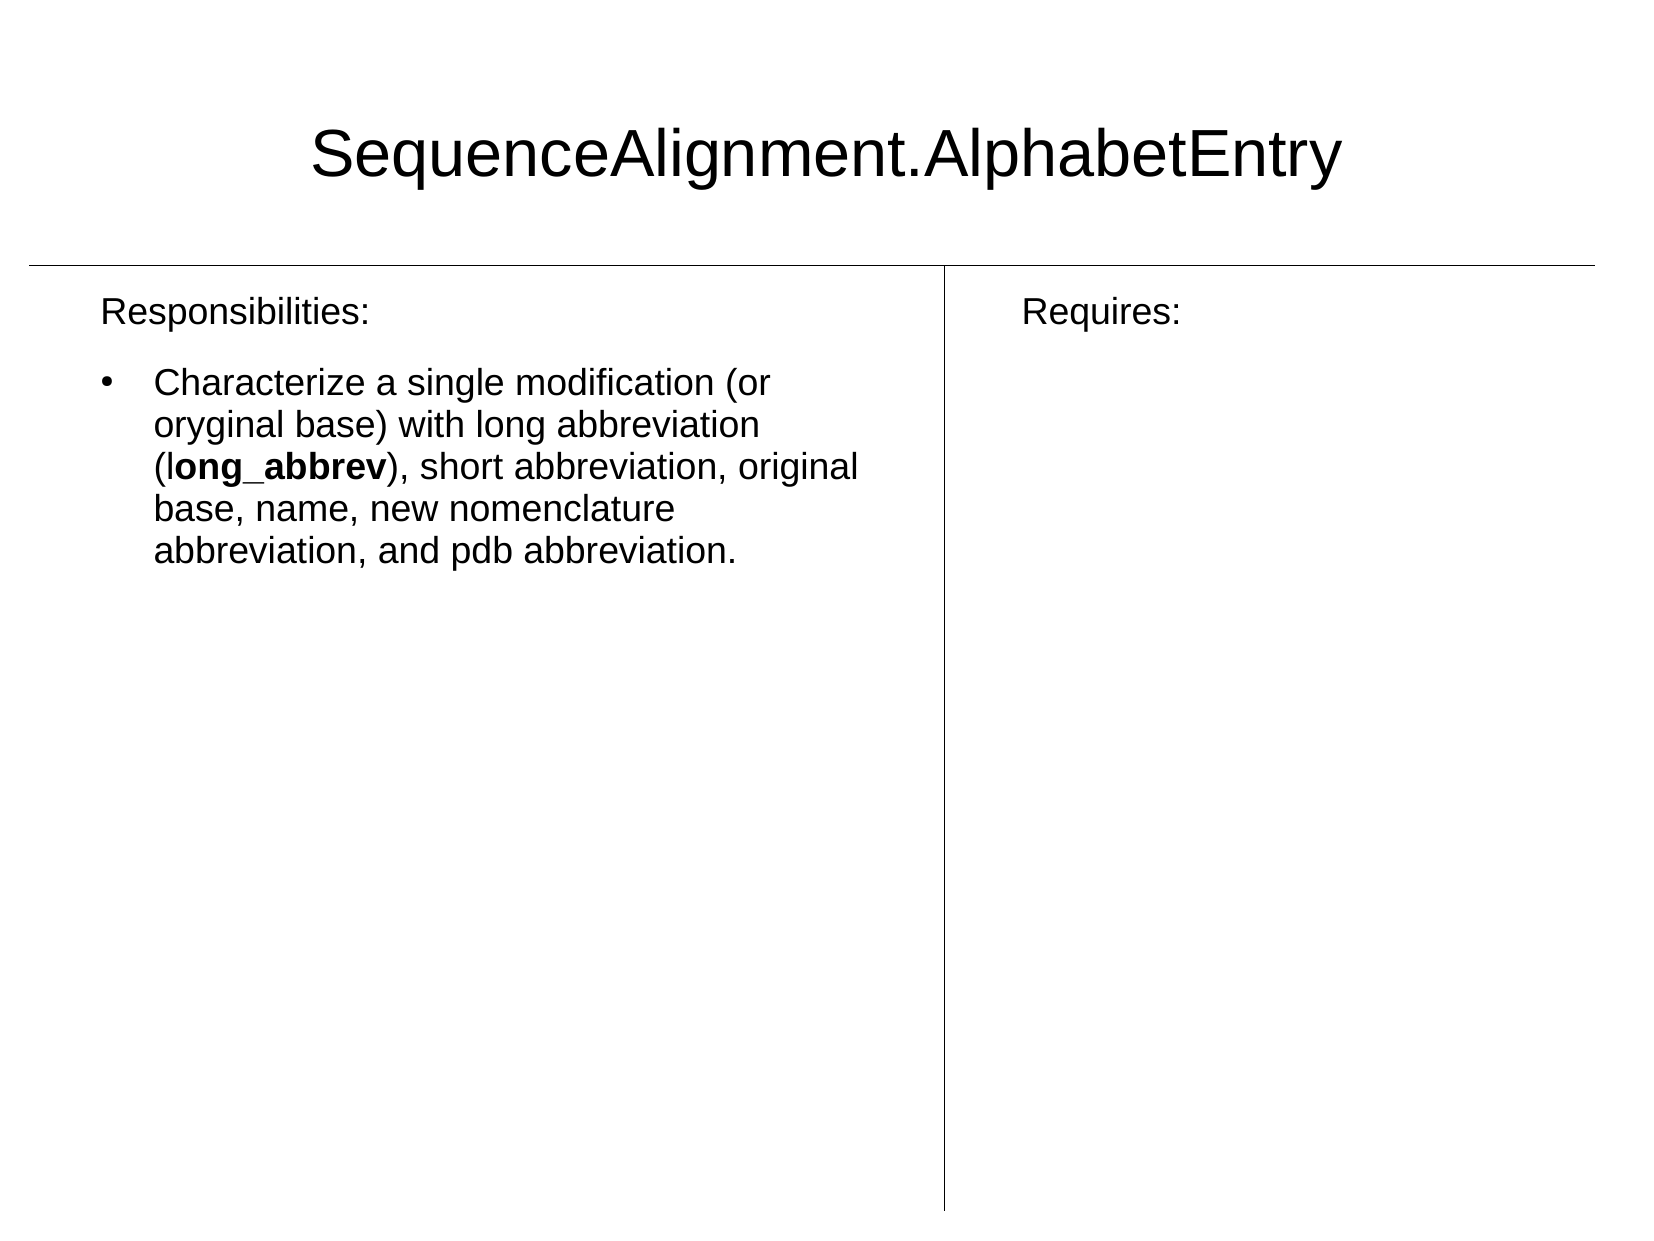

# SequenceAlignment.AlphabetEntry
Responsibilities:
Characterize a single modification (or oryginal base) with long abbreviation (long_abbrev), short abbreviation, original base, name, new nomenclature abbreviation, and pdb abbreviation.
Requires: